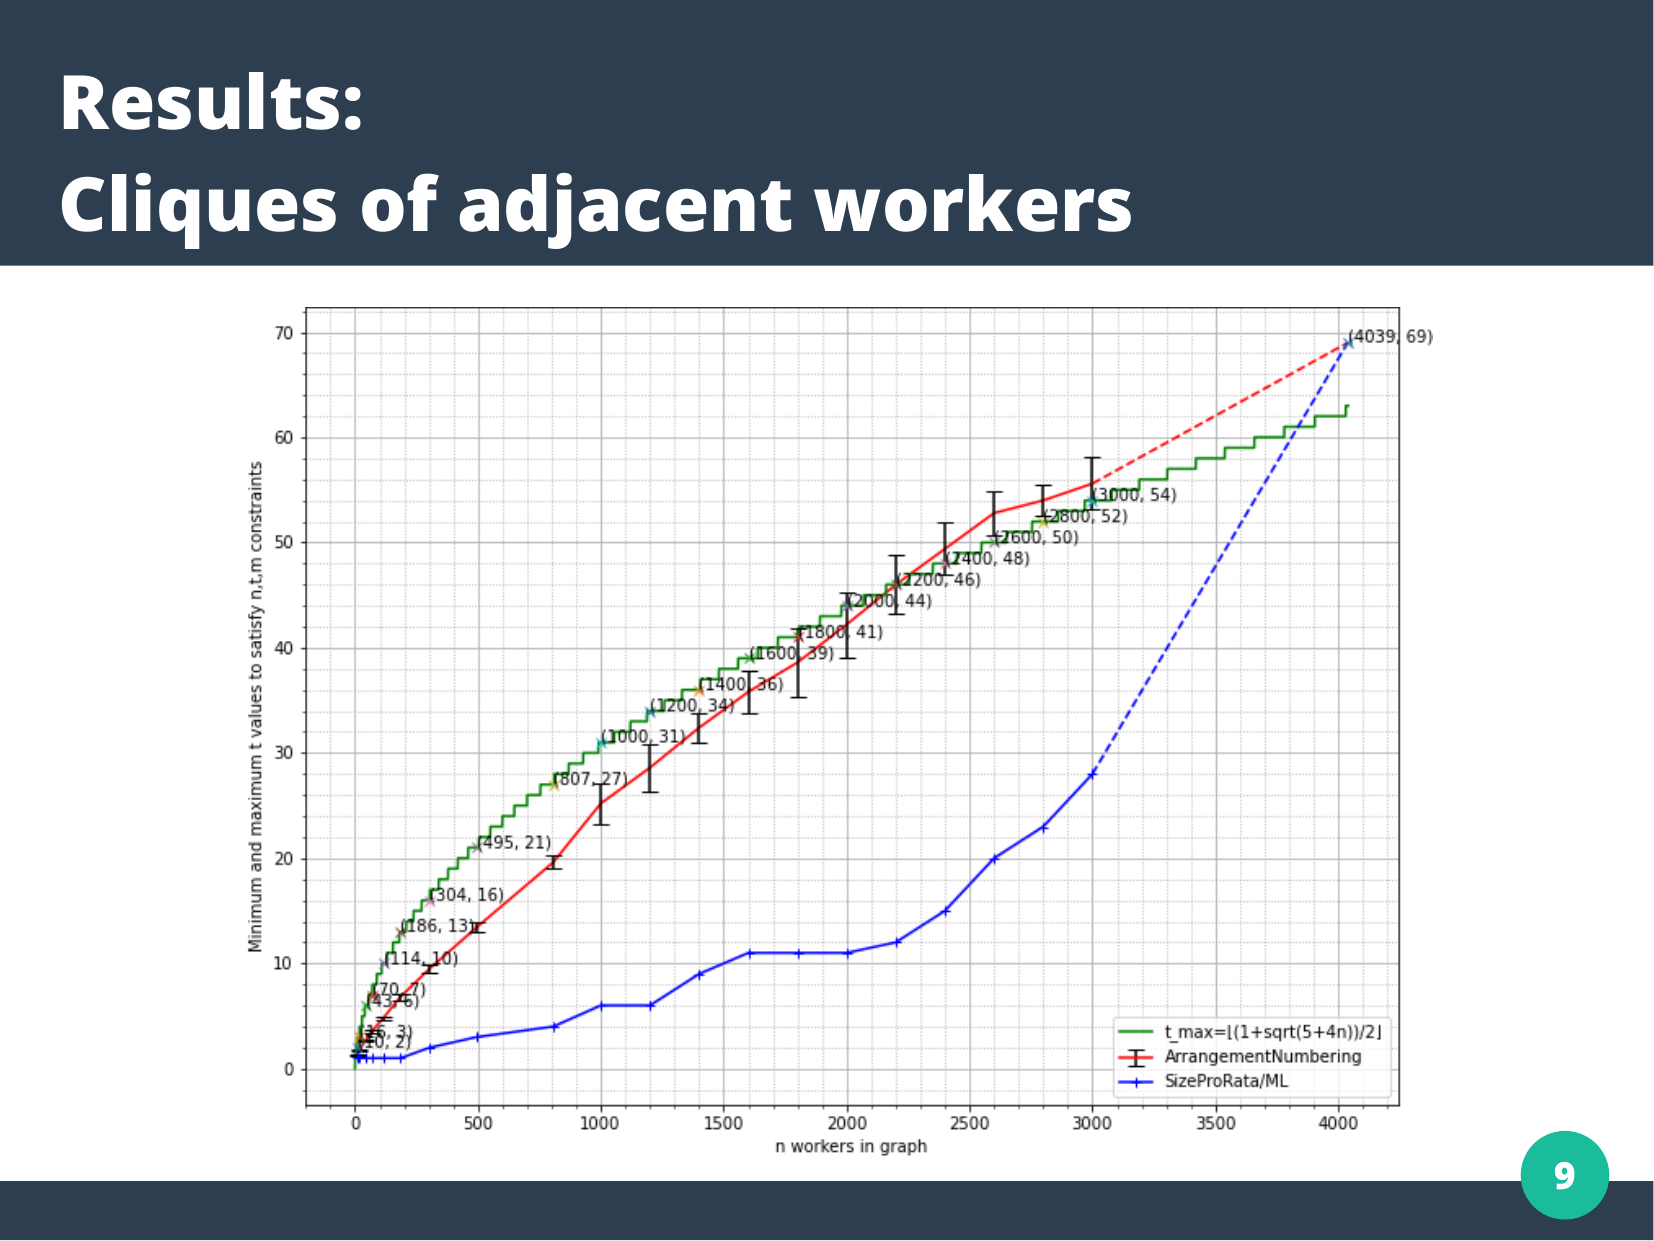

# Results: Cliques of adjacent workers
9